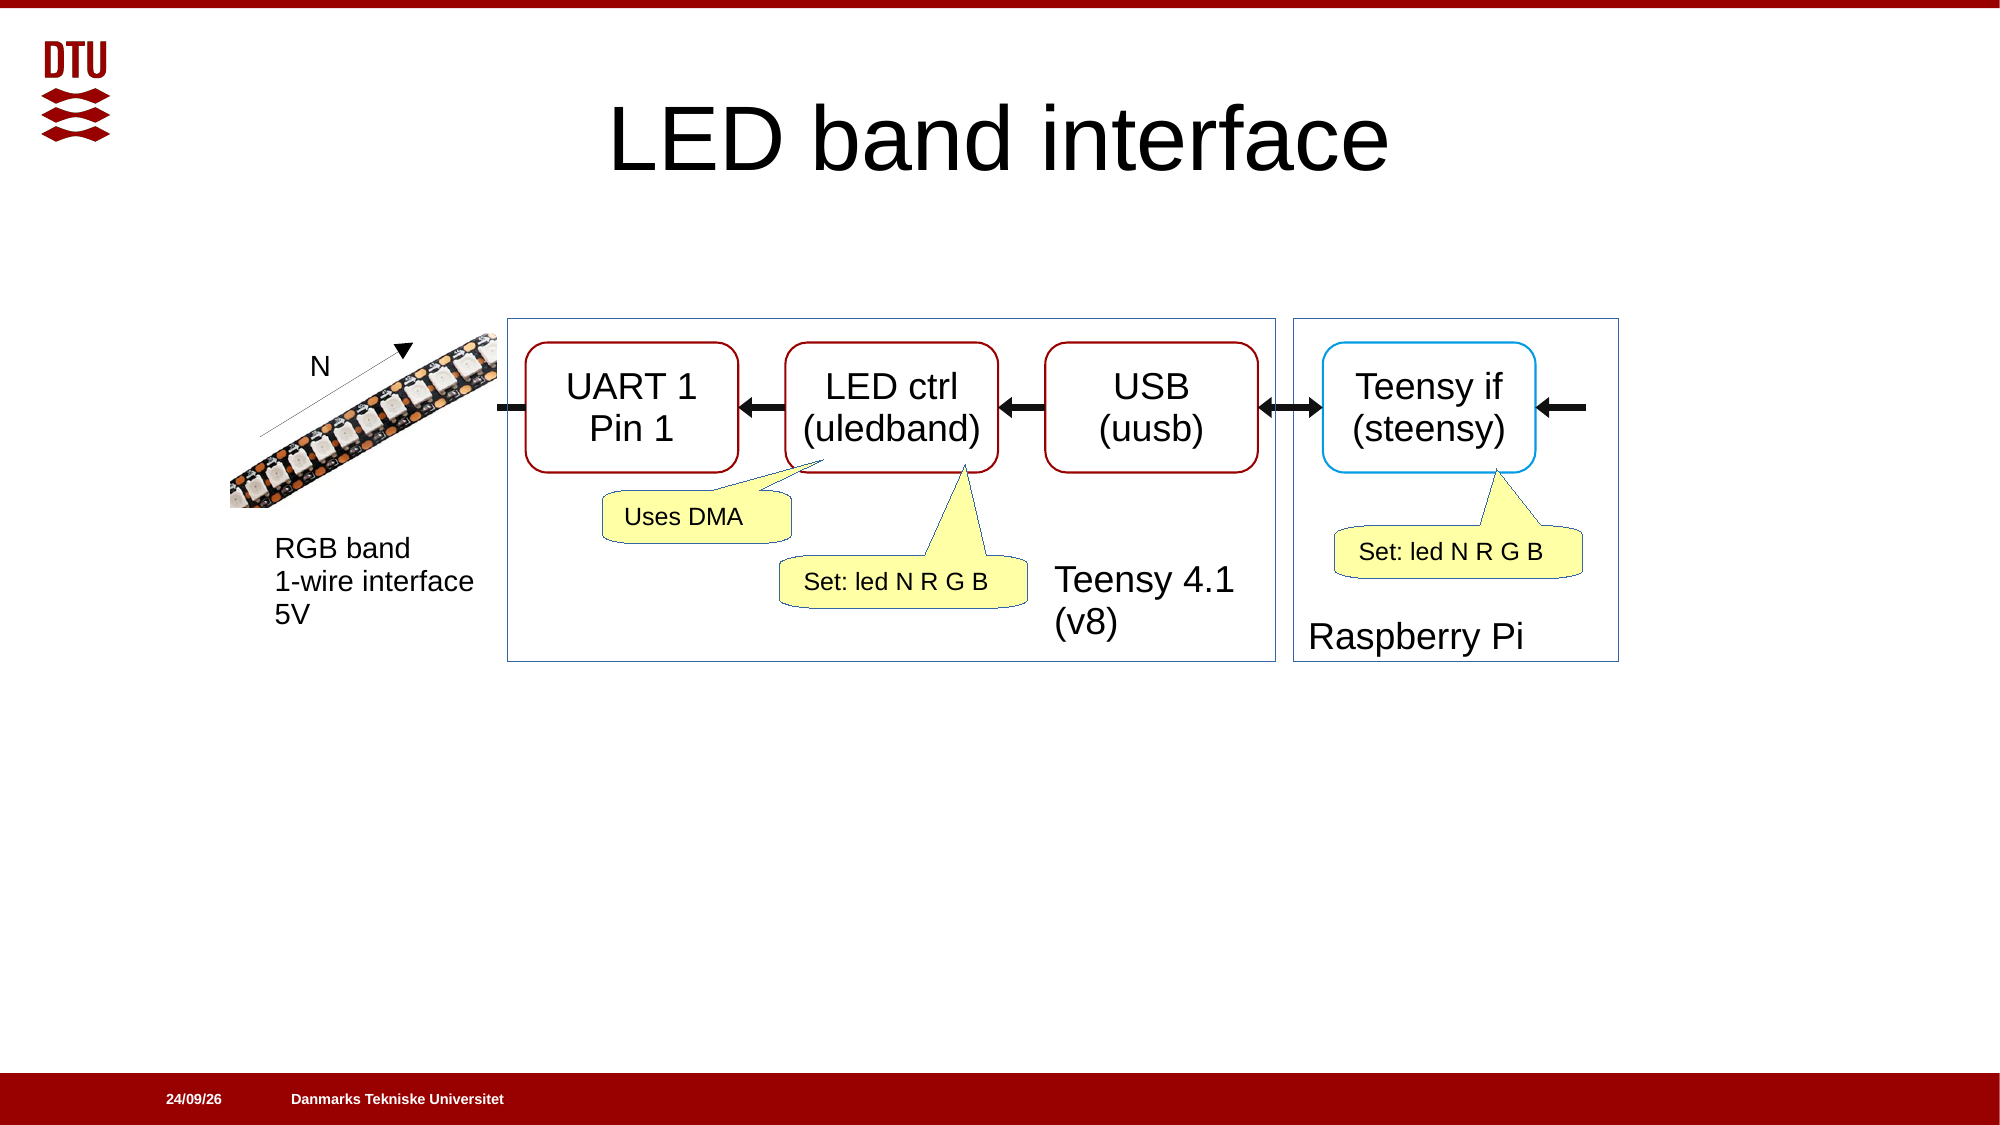

# LED band interface
N
UART 1
Pin 1
LED ctrl
(uledband)
USB
(uusb)
Teensy if
(steensy)
Uses DMA
RGB band
1-wire interface
5V
Set: led N R G B
Teensy 4.1
(v8)
Set: led N R G B
Raspberry Pi